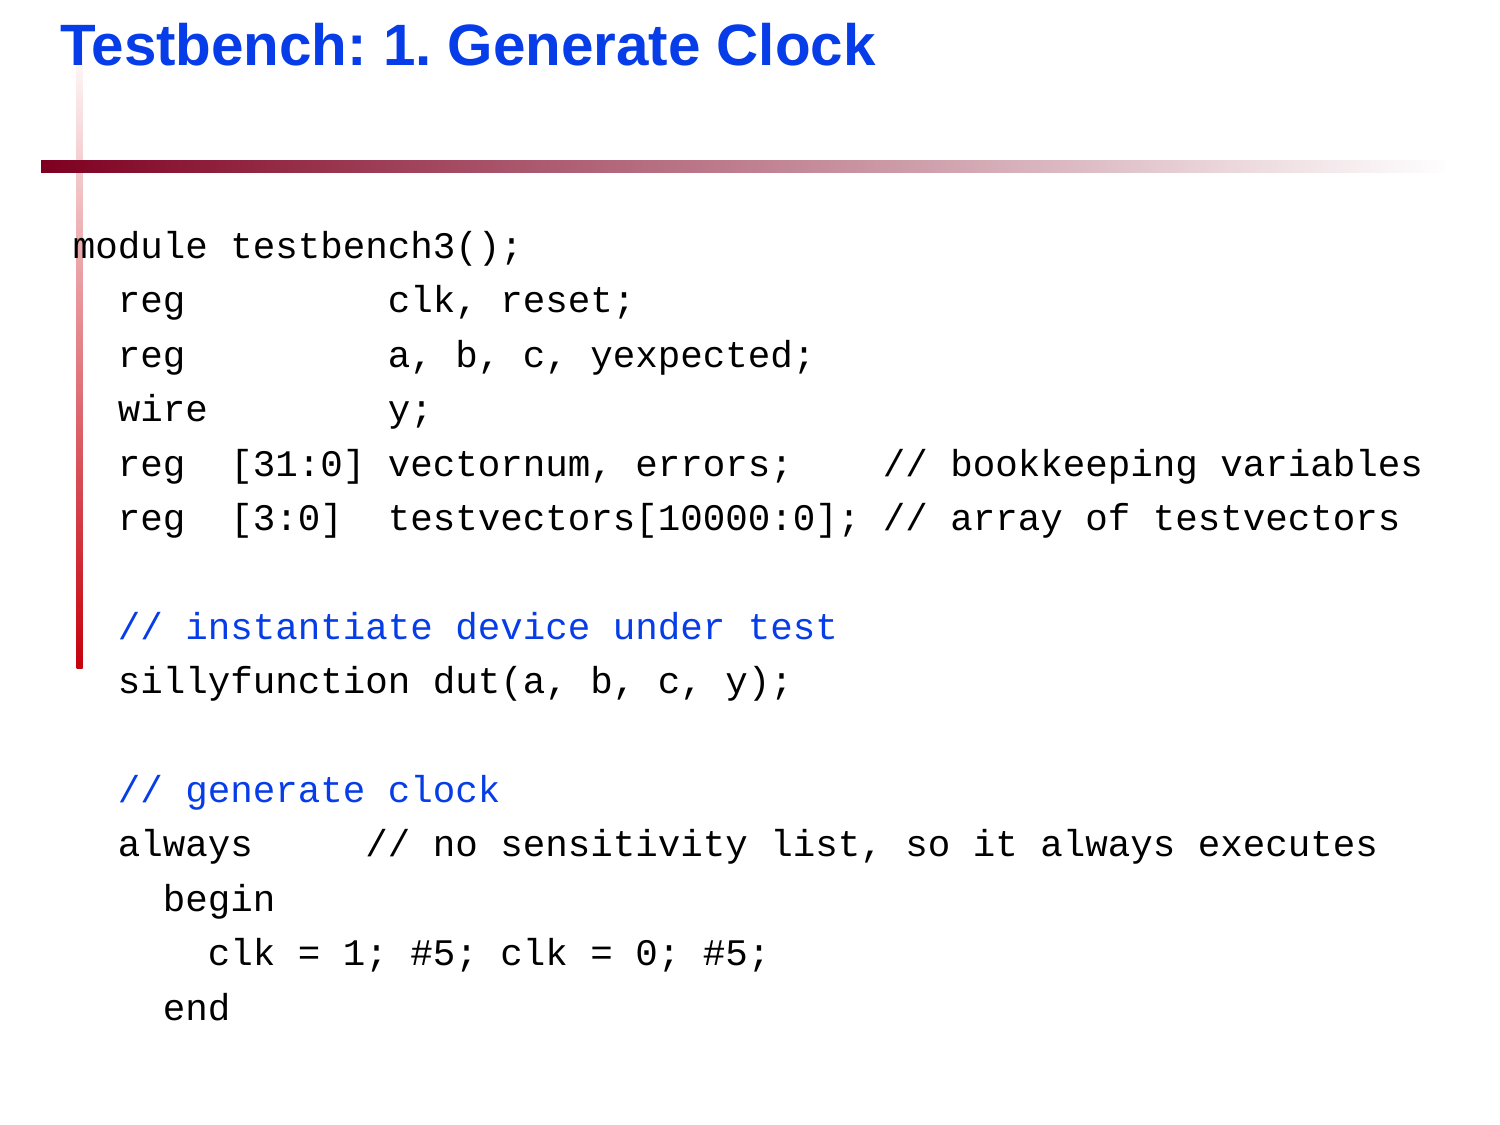

# Testbench: 1. Generate Clock
module testbench3();
 reg clk, reset;
 reg a, b, c, yexpected;
 wire y;
 reg [31:0] vectornum, errors; // bookkeeping variables
 reg [3:0] testvectors[10000:0]; // array of testvectors
 // instantiate device under test
 sillyfunction dut(a, b, c, y);
 // generate clock
 always // no sensitivity list, so it always executes
 begin
 clk = 1; #5; clk = 0; #5;
 end